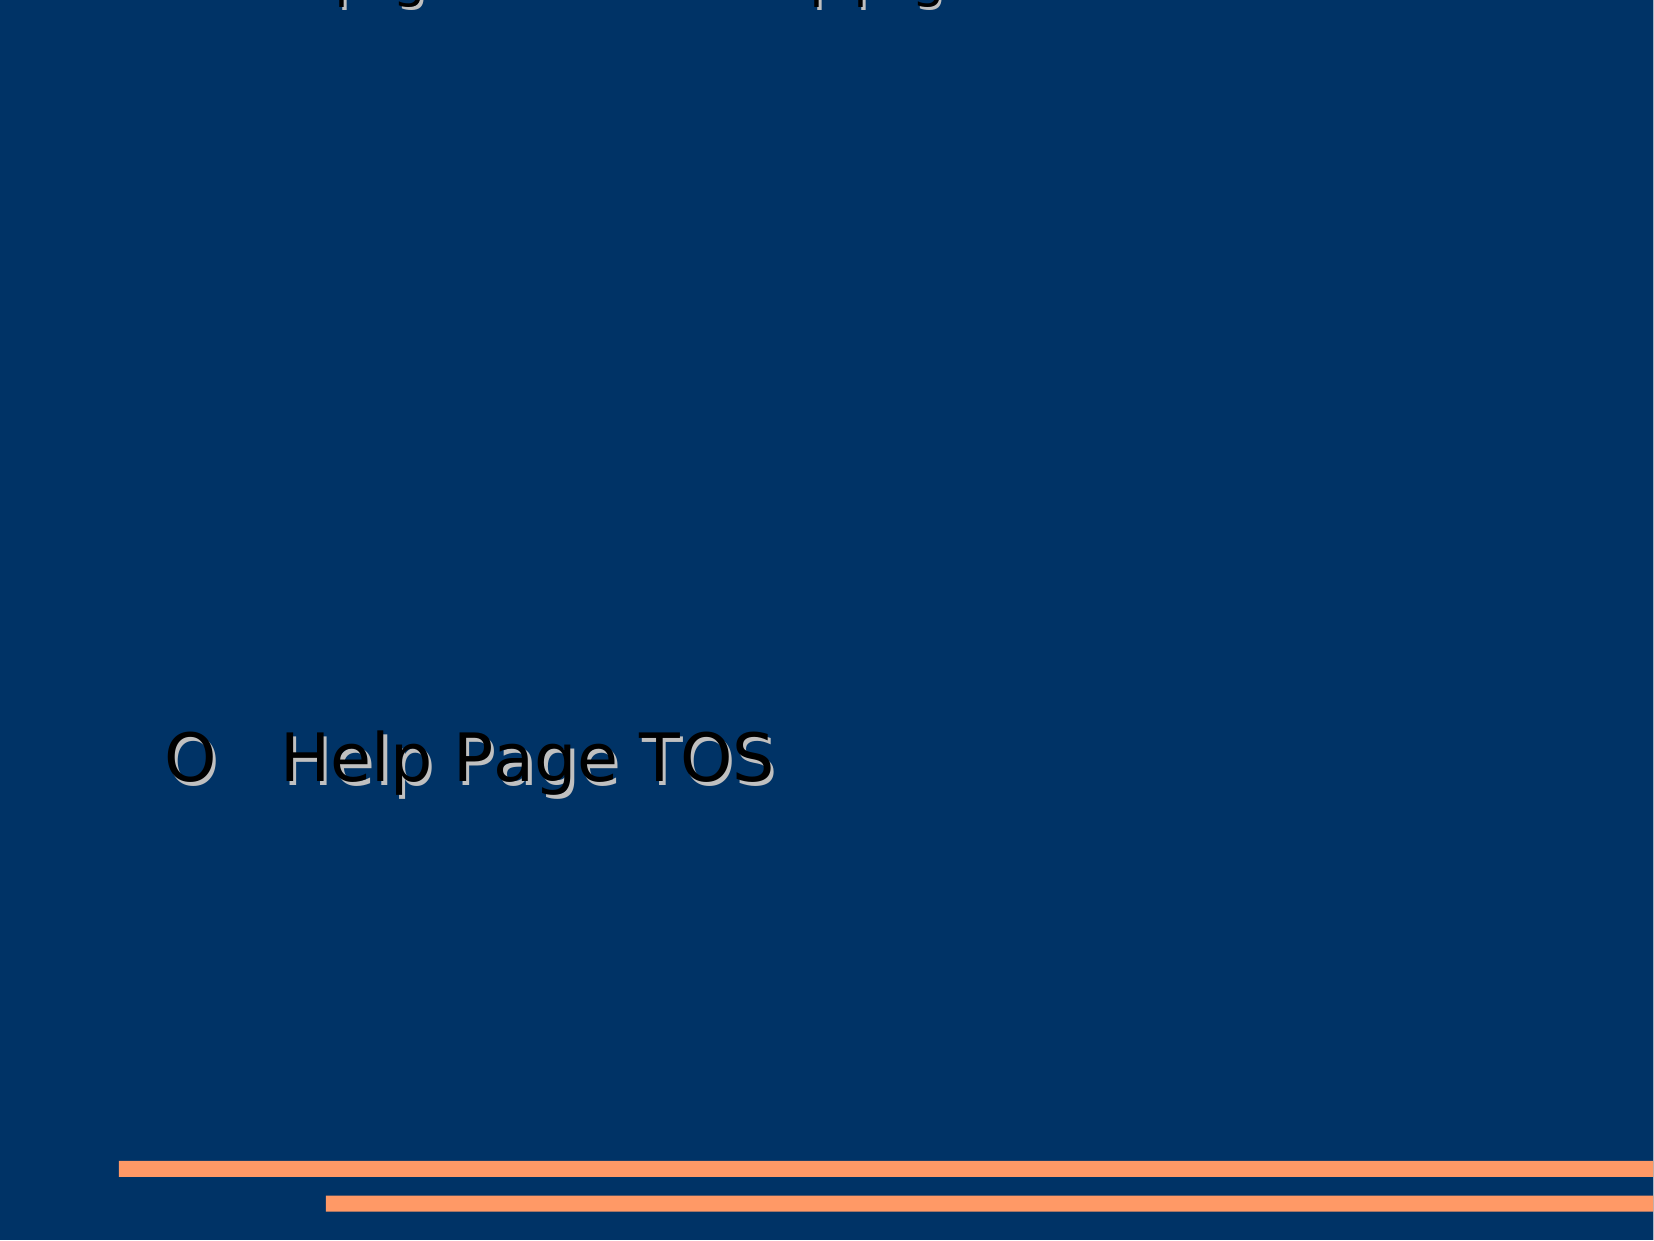

# Blog Help Information
To learn more about them, click the following links:
O The main page links to the help page
O Help Page TOS